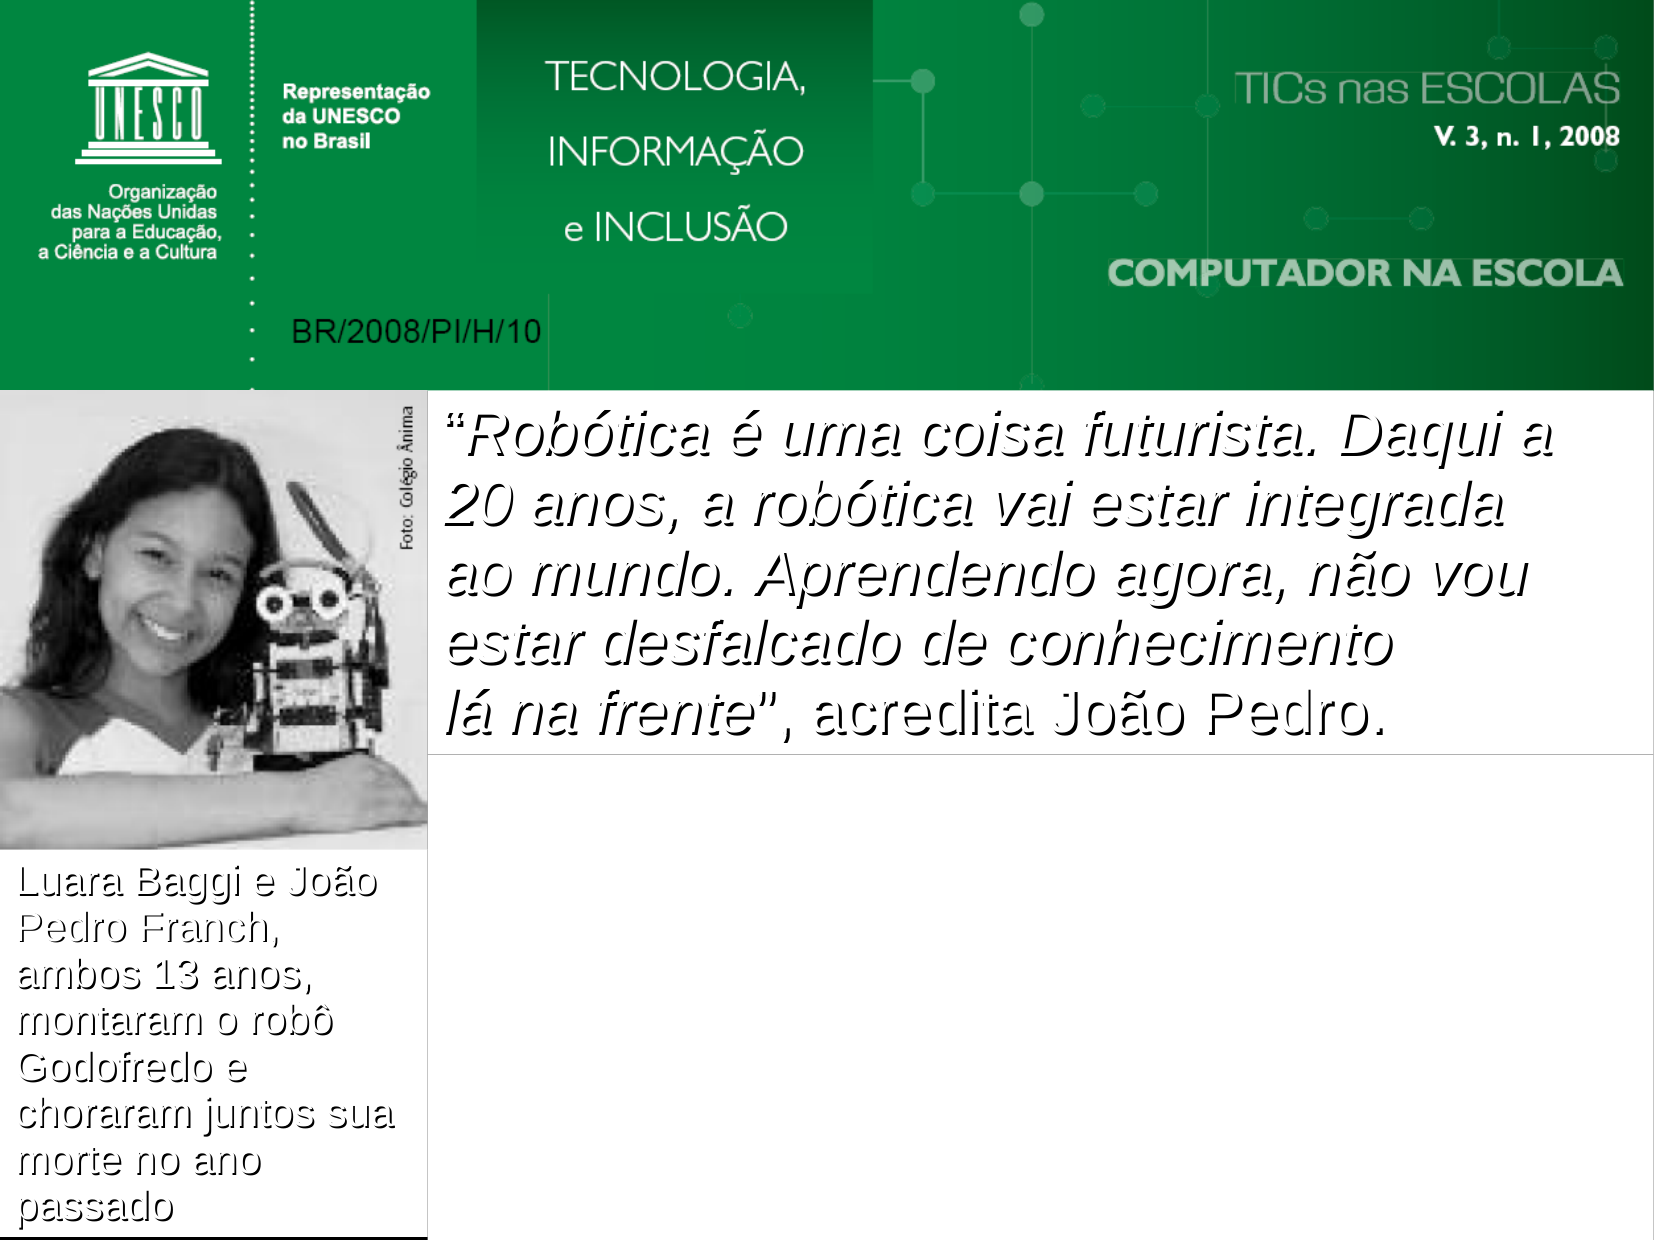

“Robótica é uma coisa futurista. Daqui a 20 anos, a robótica vai estar integrada
ao mundo. Aprendendo agora, não vou estar desfalcado de conhecimento
lá na frente”, acredita João Pedro.
Luara Baggi e João Pedro Franch, ambos 13 anos, montaram o robô Godofredo e choraram juntos sua morte no ano passado